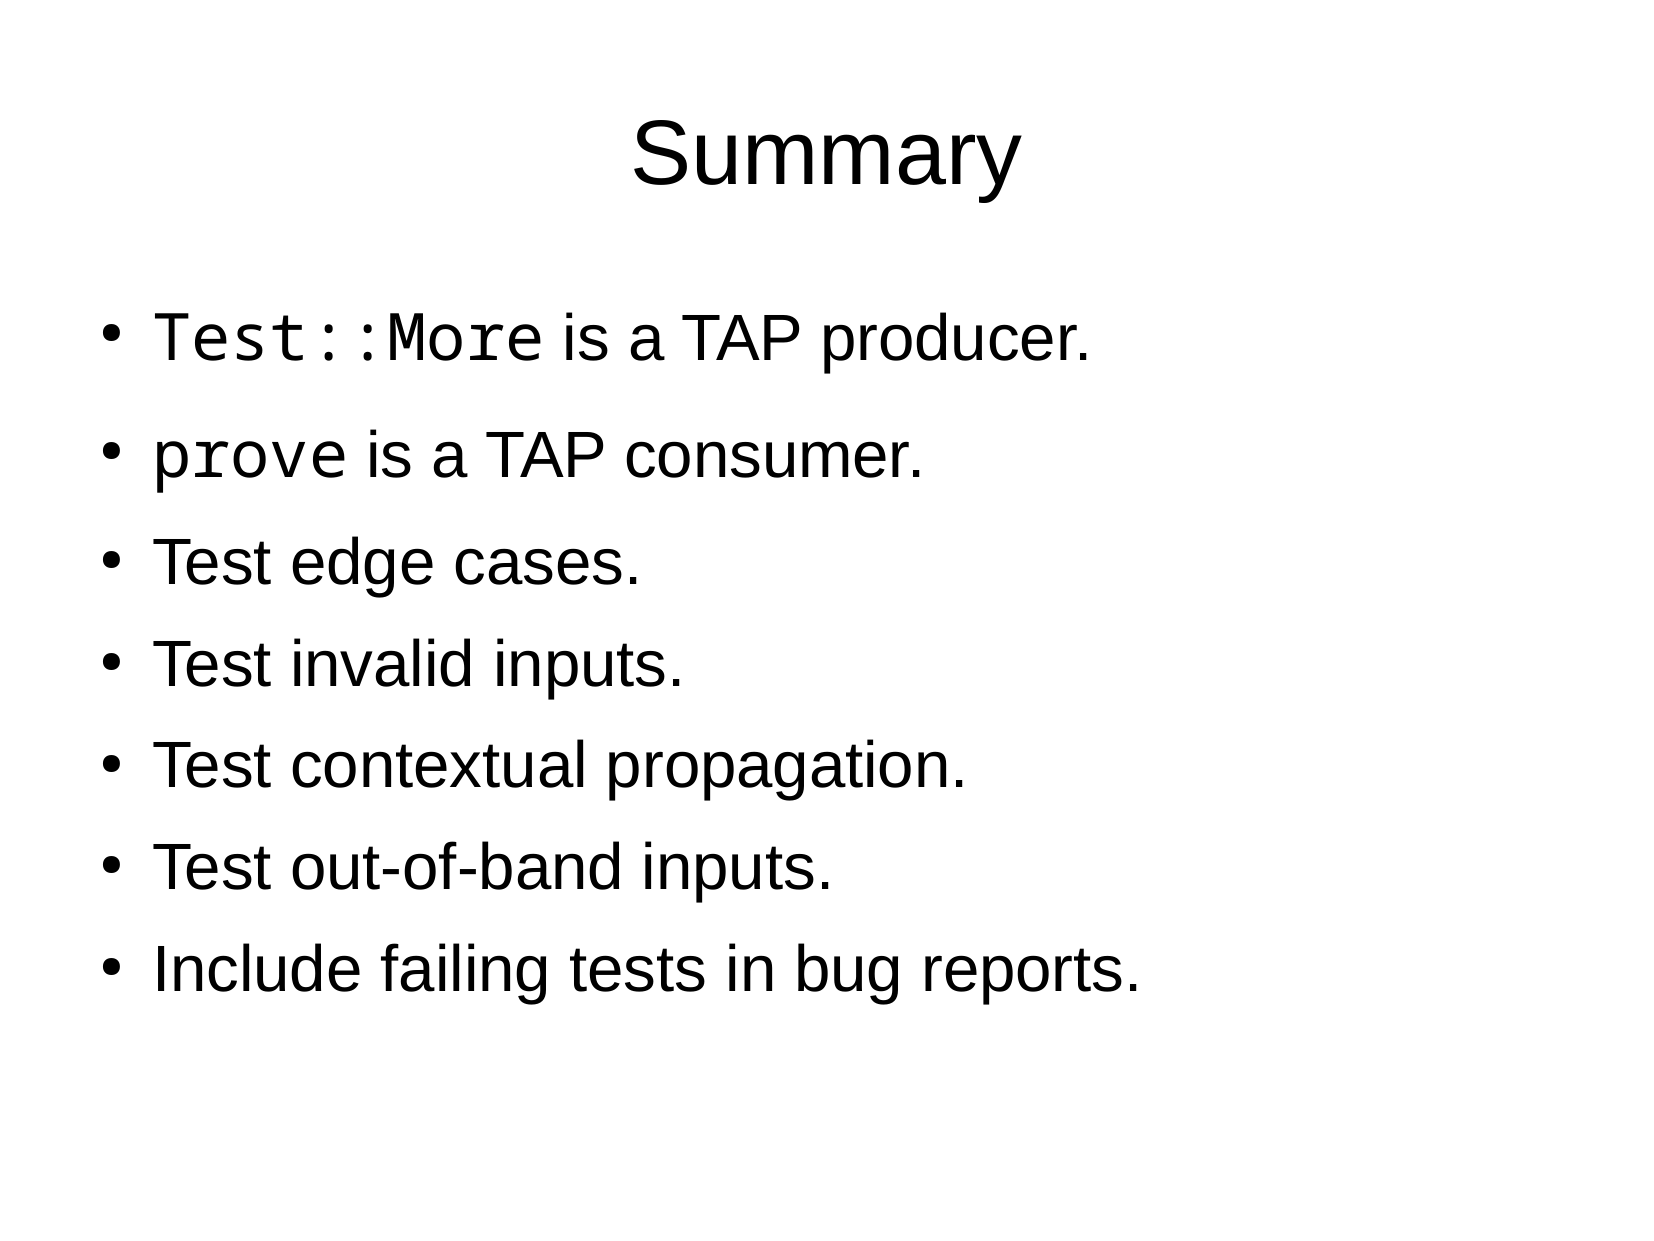

# Summary
Test::More is a TAP producer.
prove is a TAP consumer.
Test edge cases.
Test invalid inputs.
Test contextual propagation.
Test out-of-band inputs.
Include failing tests in bug reports.